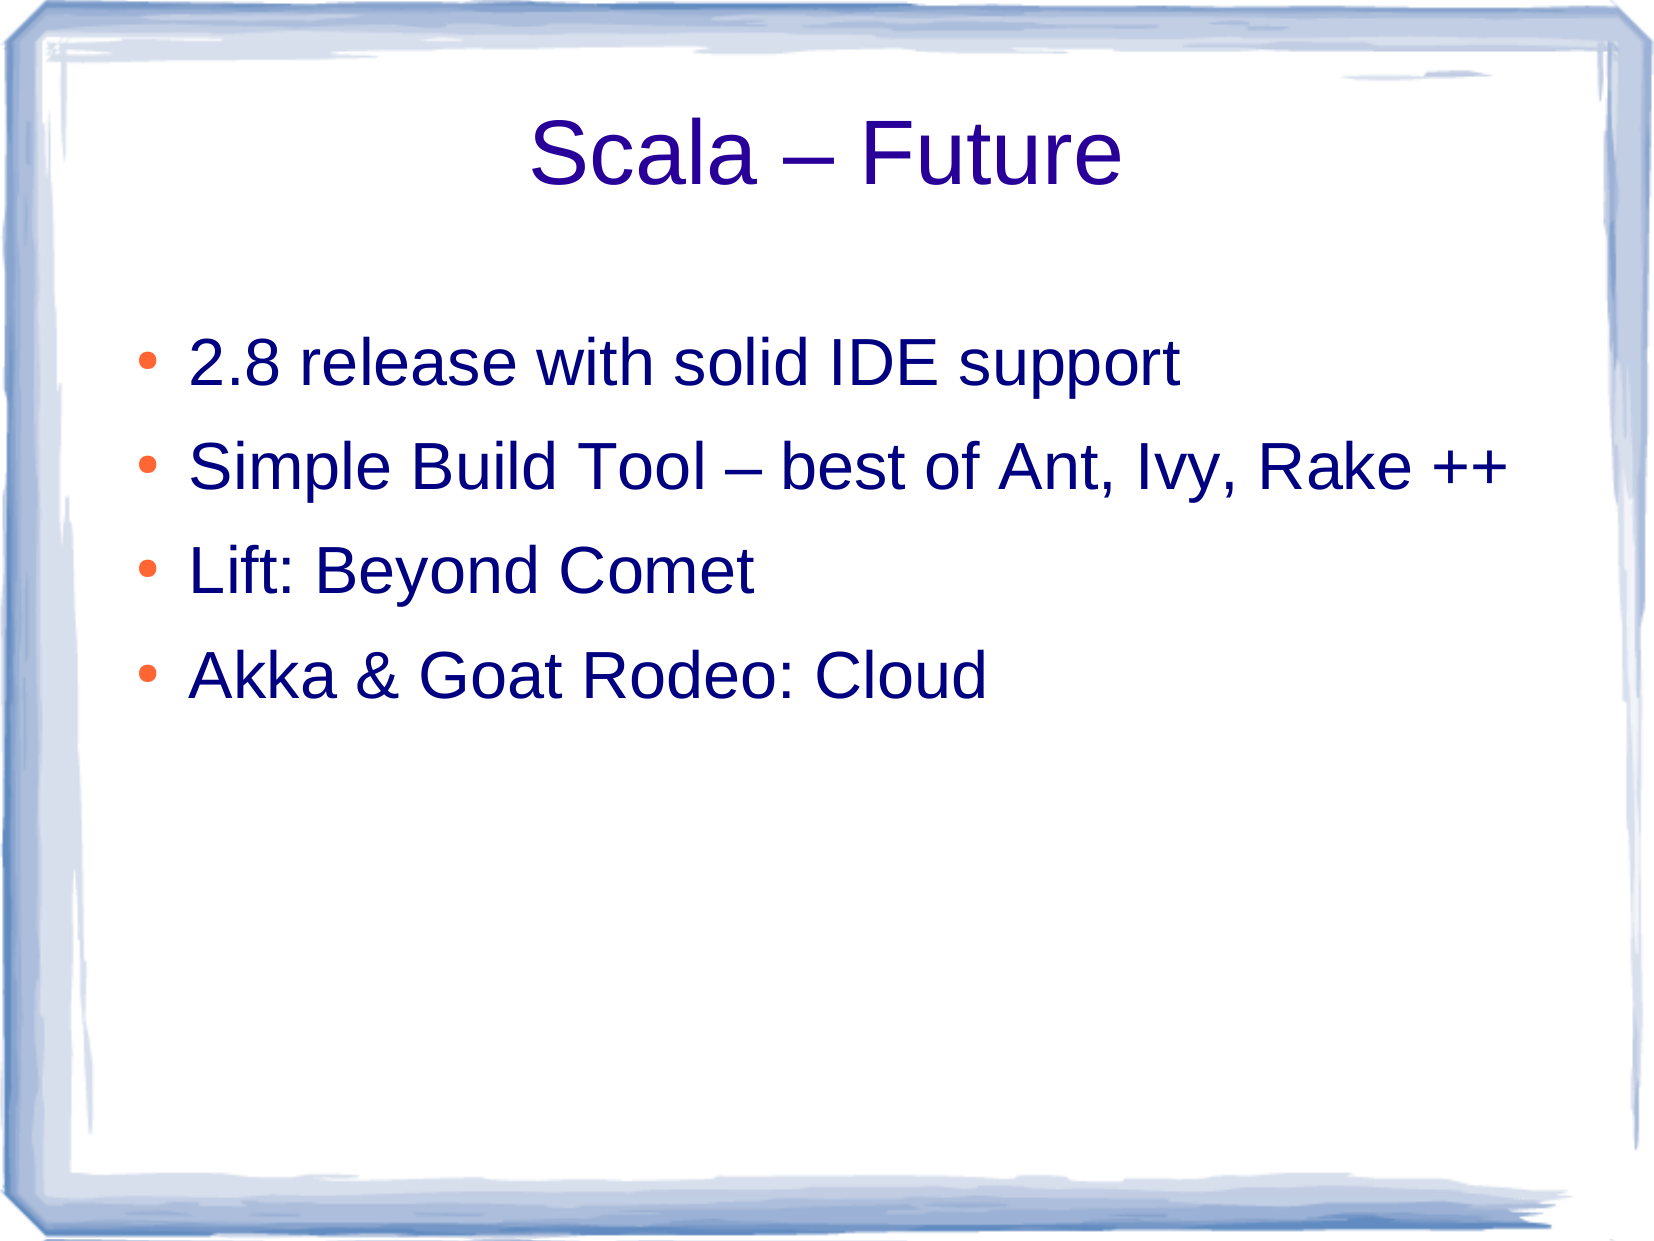

# Scala – Future
2.8 release with solid IDE support
Simple Build Tool – best of Ant, Ivy, Rake ++
Lift: Beyond Comet
Akka & Goat Rodeo: Cloud